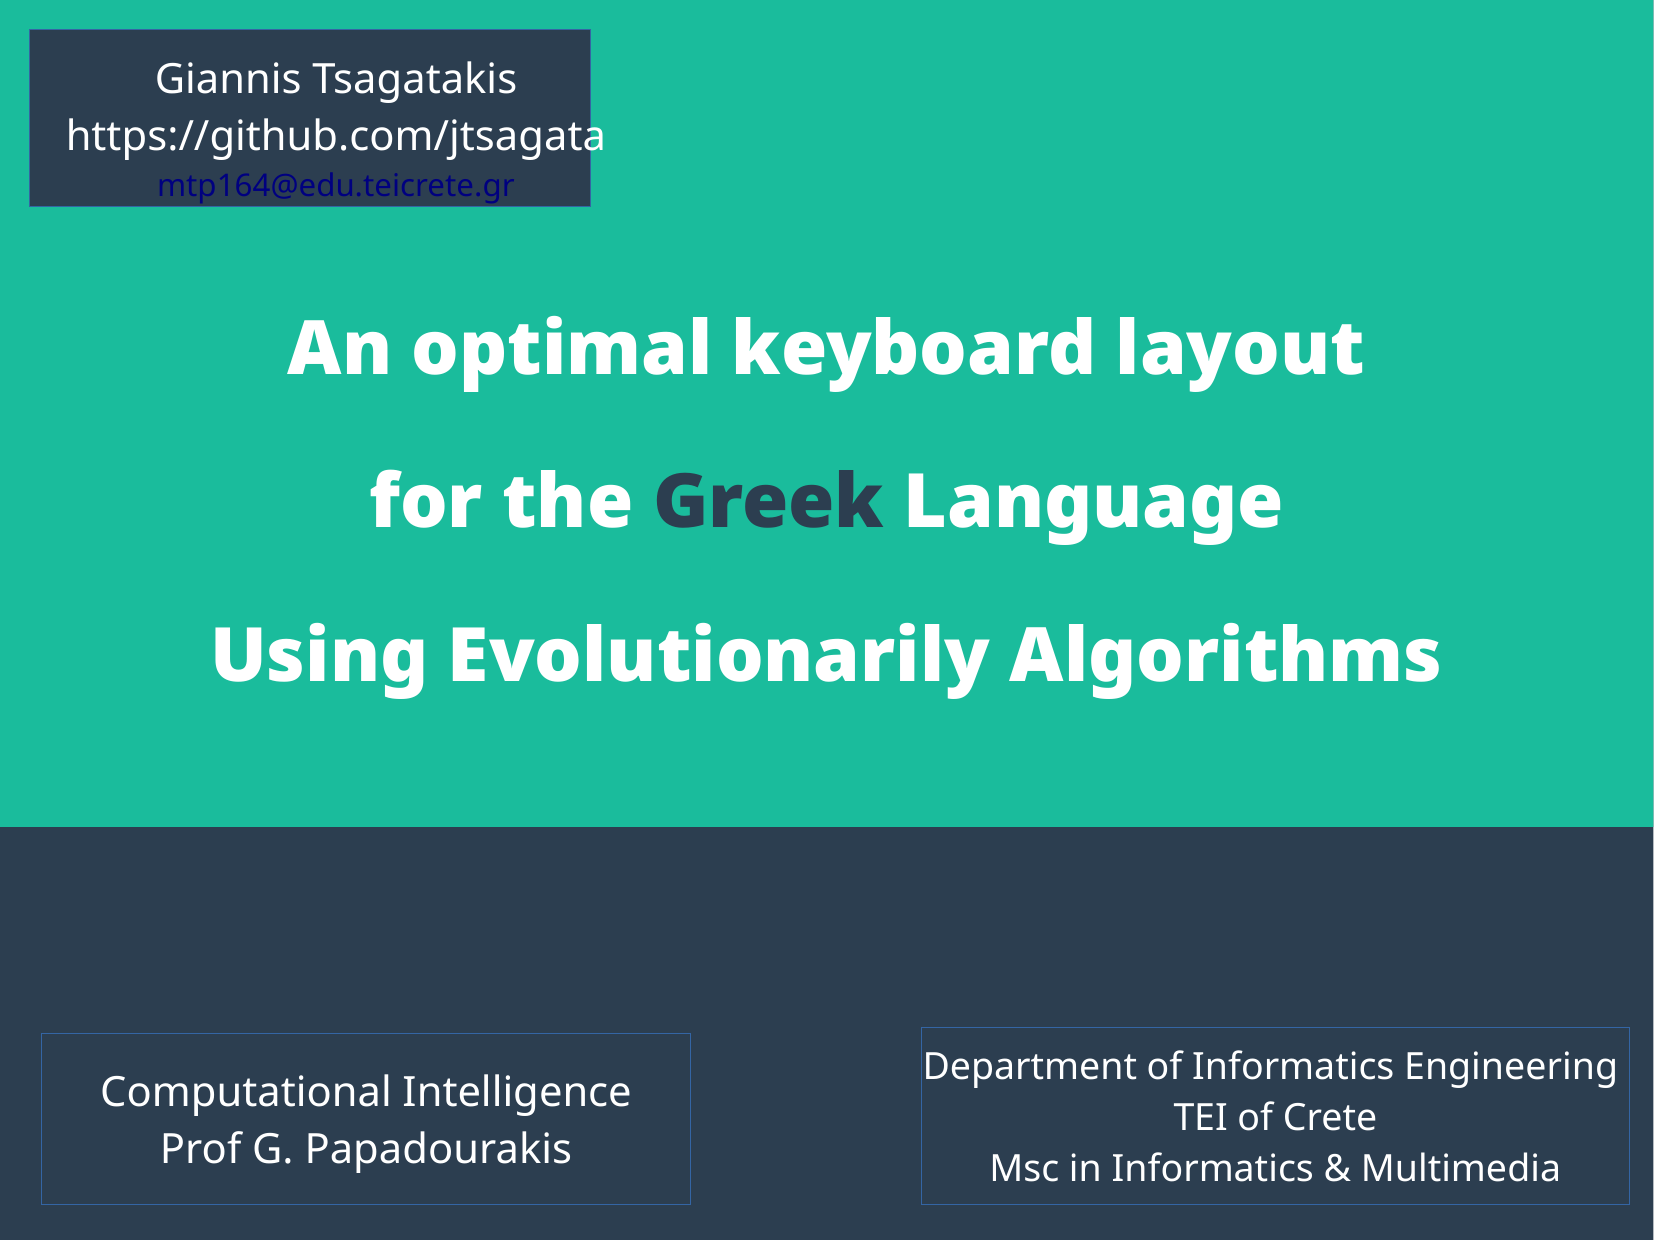

Giannis Tsagatakis
https://github.com/jtsagata
mtp164@edu.teicrete.gr
# An optimal keyboard layout for the Greek Language Using Evolutionarily Algorithms
Department of Informatics Engineering
TEI of Crete
Msc in Informatics & Multimedia
Computational Intelligence
Prof G. Papadourakis